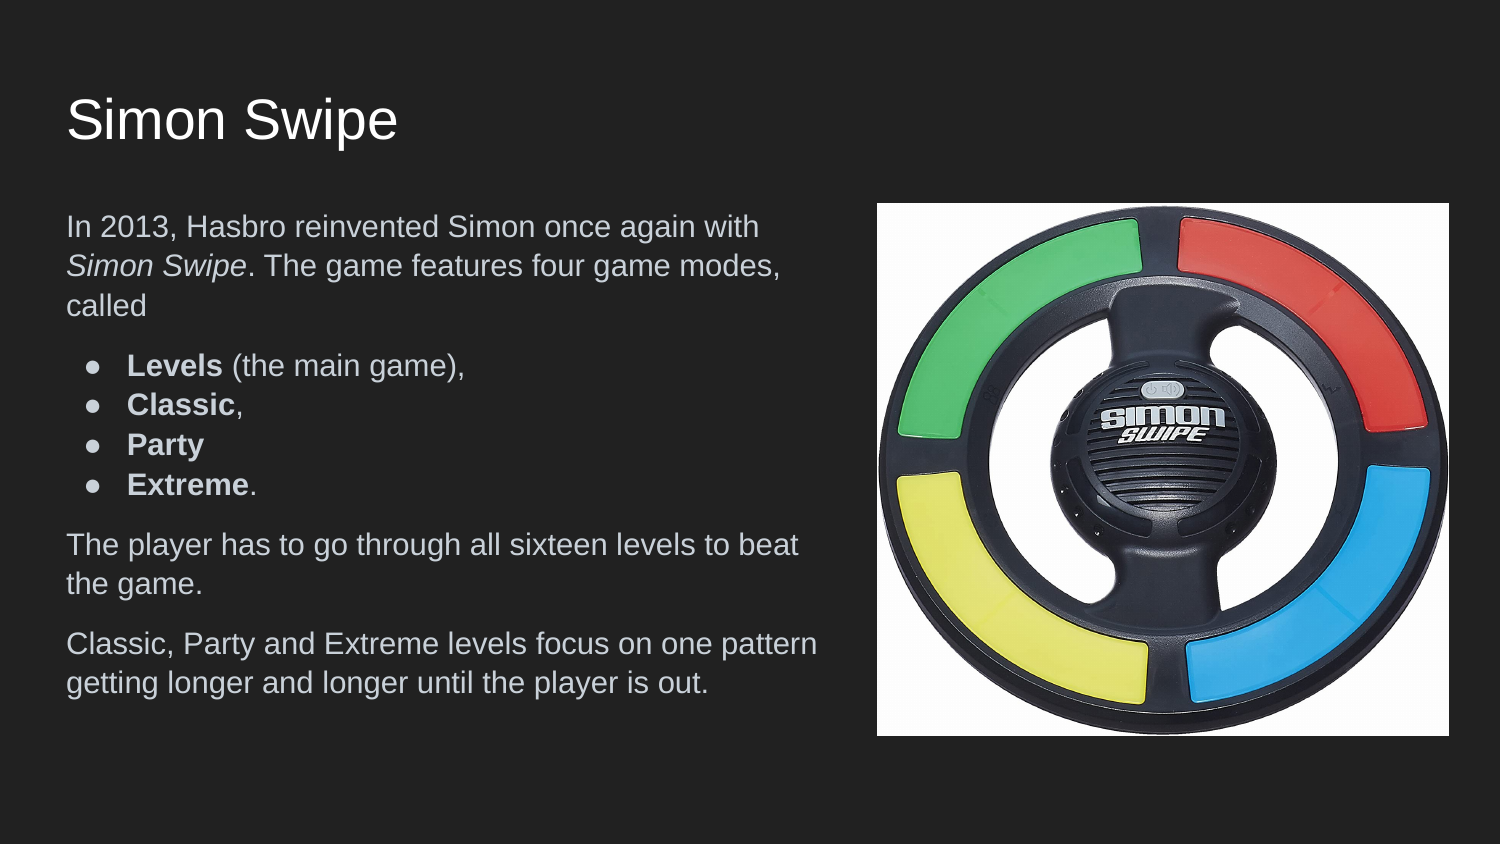

# Simon Swipe
In 2013, Hasbro reinvented Simon once again with Simon Swipe. The game features four game modes, called
Levels (the main game),
Classic,
Party
Extreme.
The player has to go through all sixteen levels to beat the game.
Classic, Party and Extreme levels focus on one pattern getting longer and longer until the player is out.